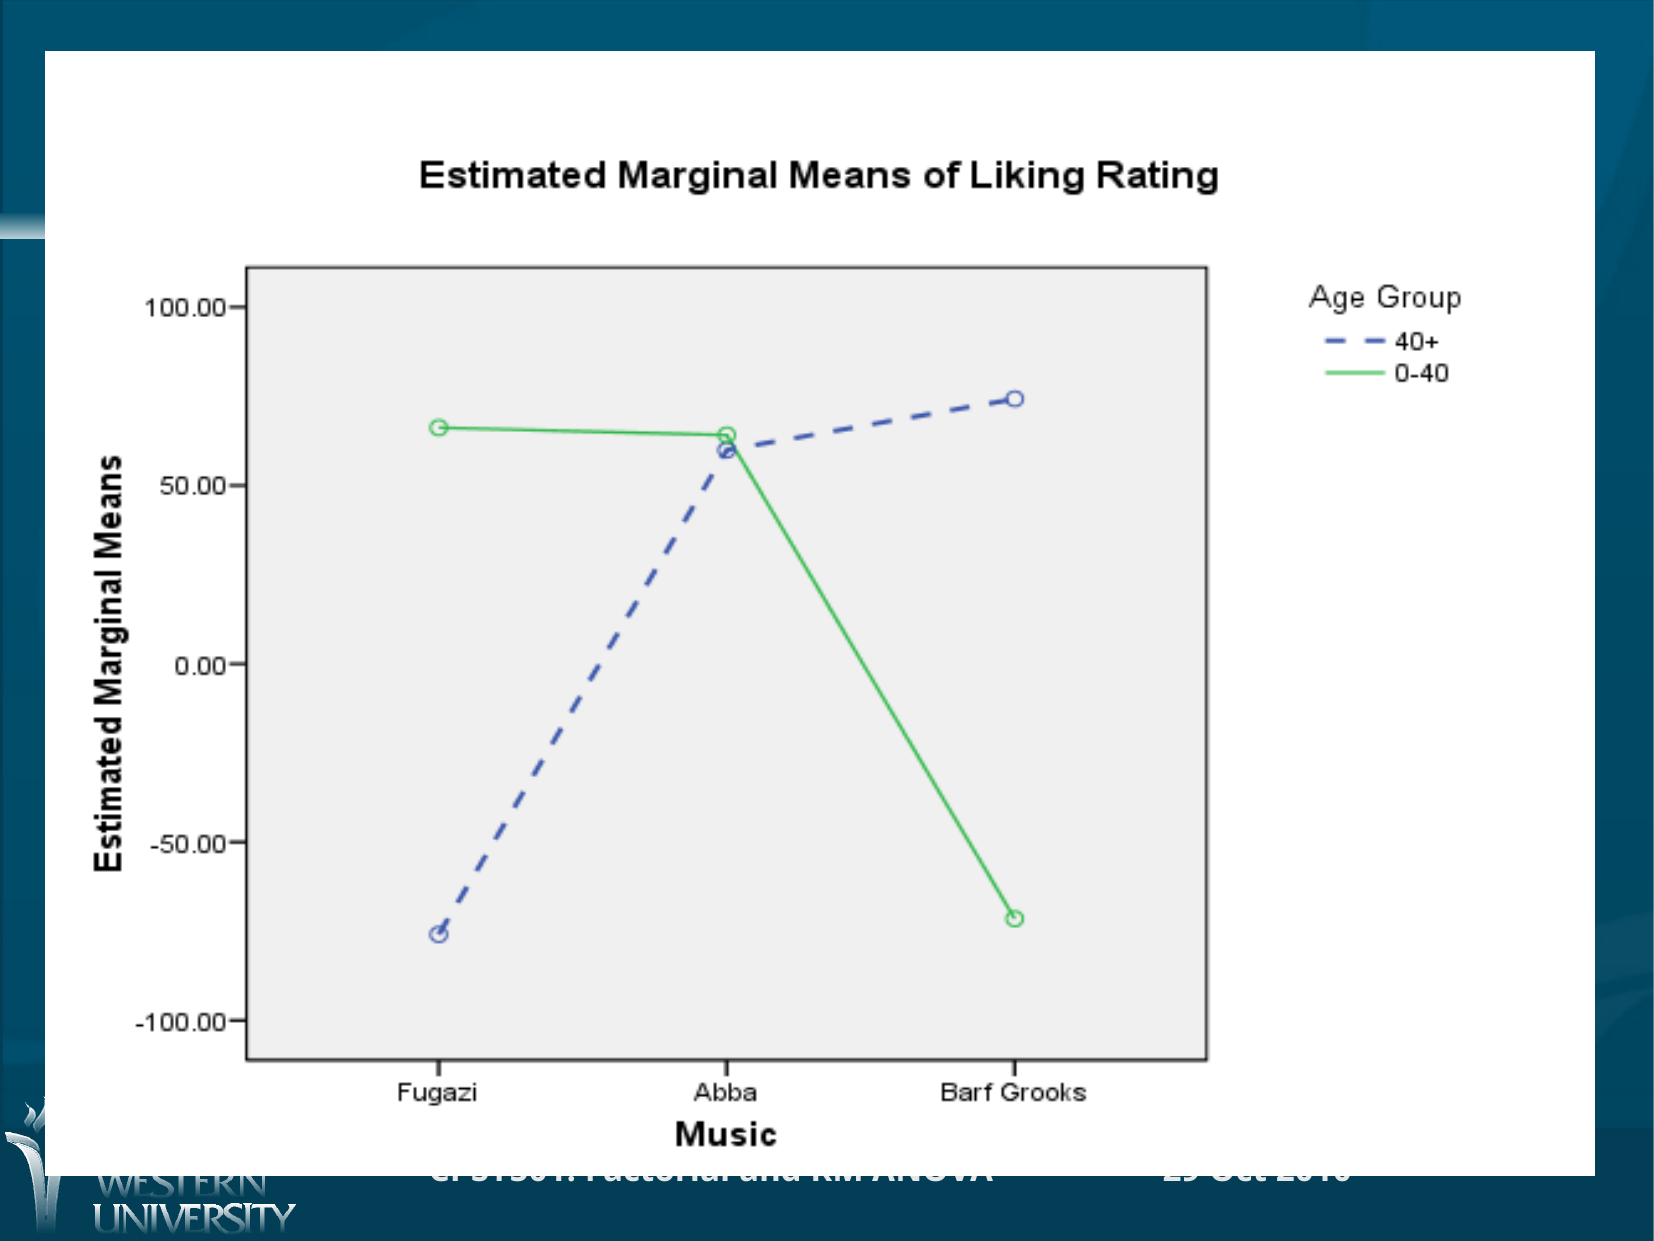

CPSY501: Factorial and RM ANOVA
29 Oct 2010